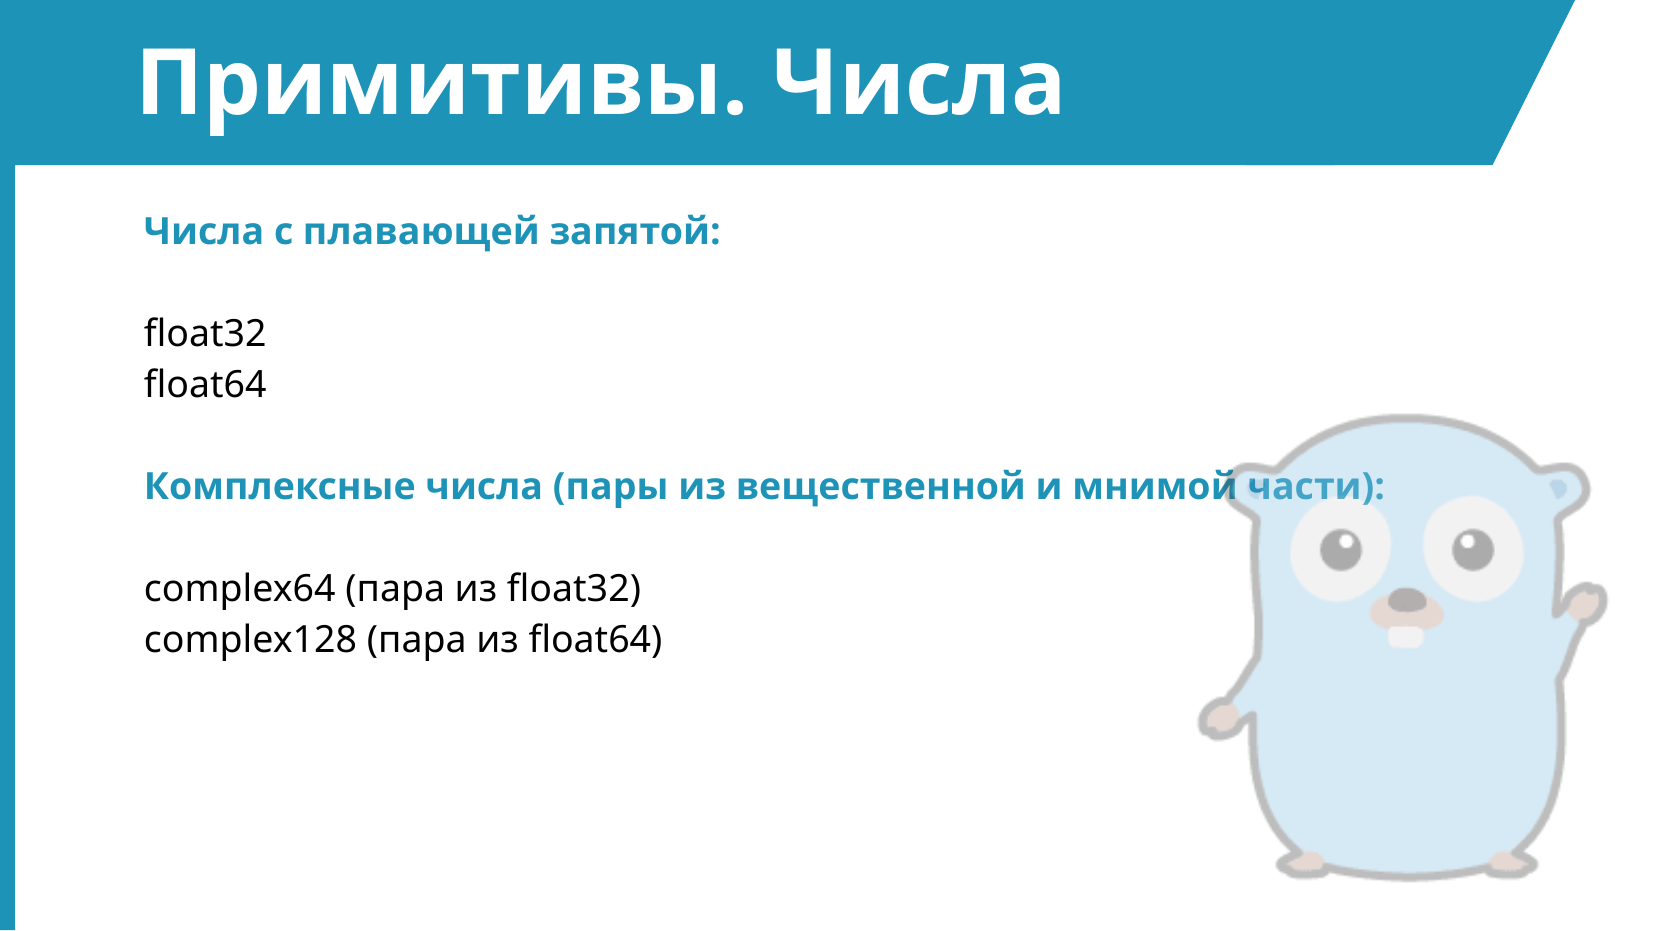

# Примитивы. Числа
Числа с плавающей запятой:
float32
float64
Комплексные числа (пары из вещественной и мнимой части):
complex64 (пара из float32)
complex128 (пара из float64)